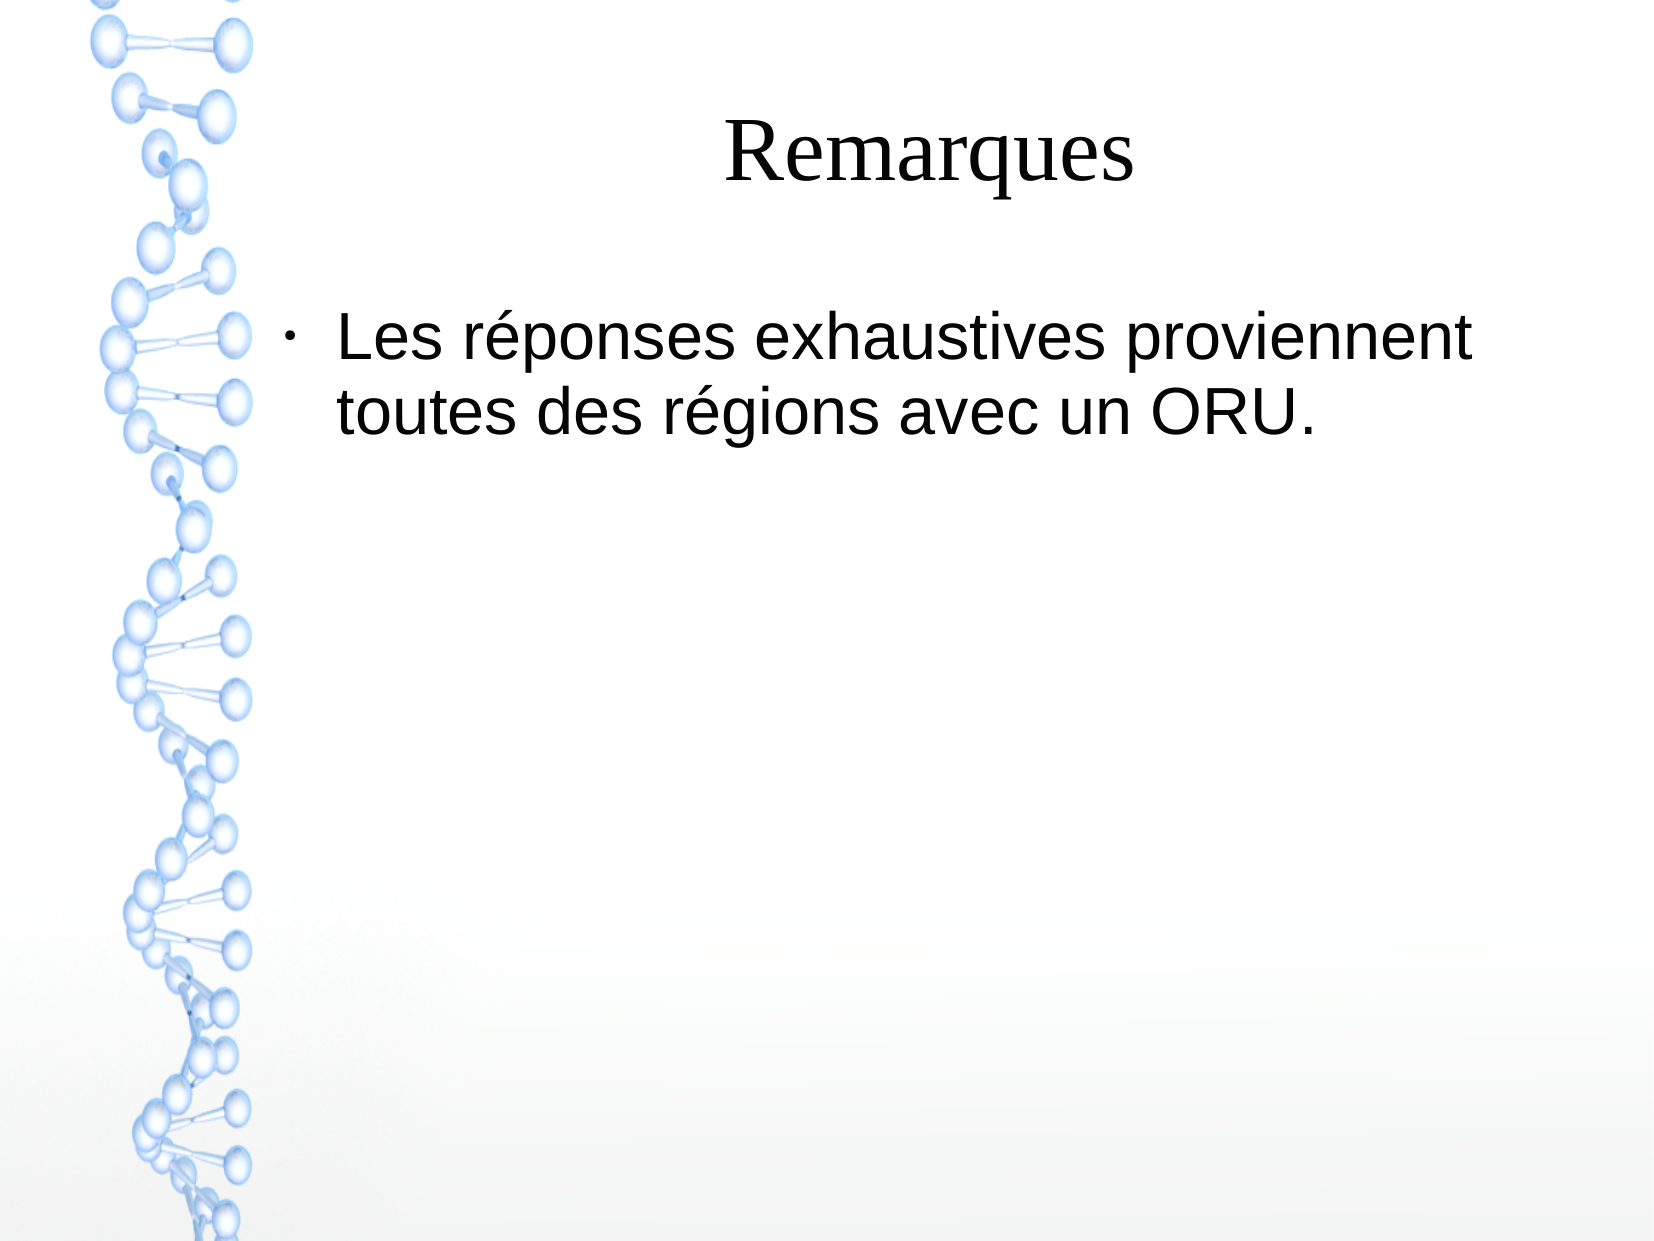

# Remarques
Les réponses exhaustives proviennent toutes des régions avec un ORU.